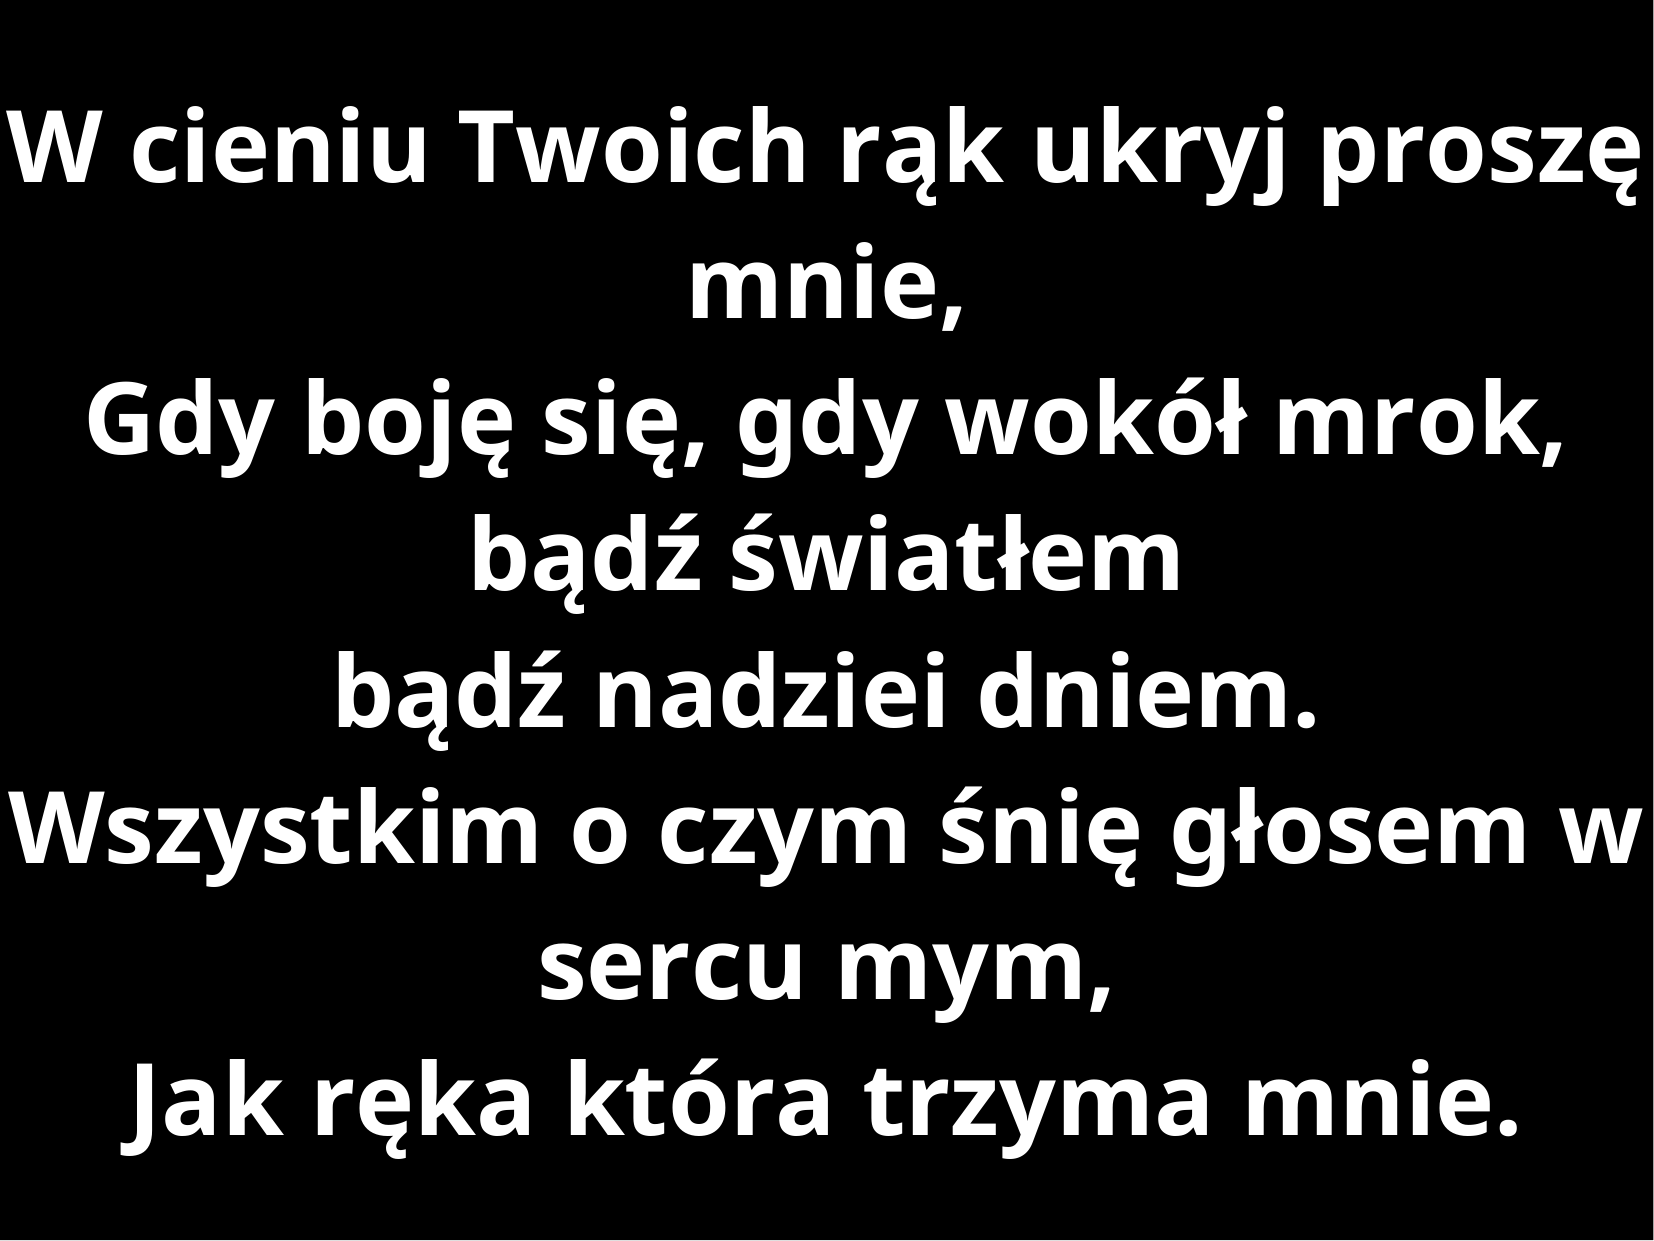

# W cieniu Twoich rąk ukryj proszę mnie, Gdy boję się, gdy wokół mrok, bądź światłem bądź nadziei dniem. Wszystkim o czym śnię głosem w sercu mym, Jak ręka która trzyma mnie.